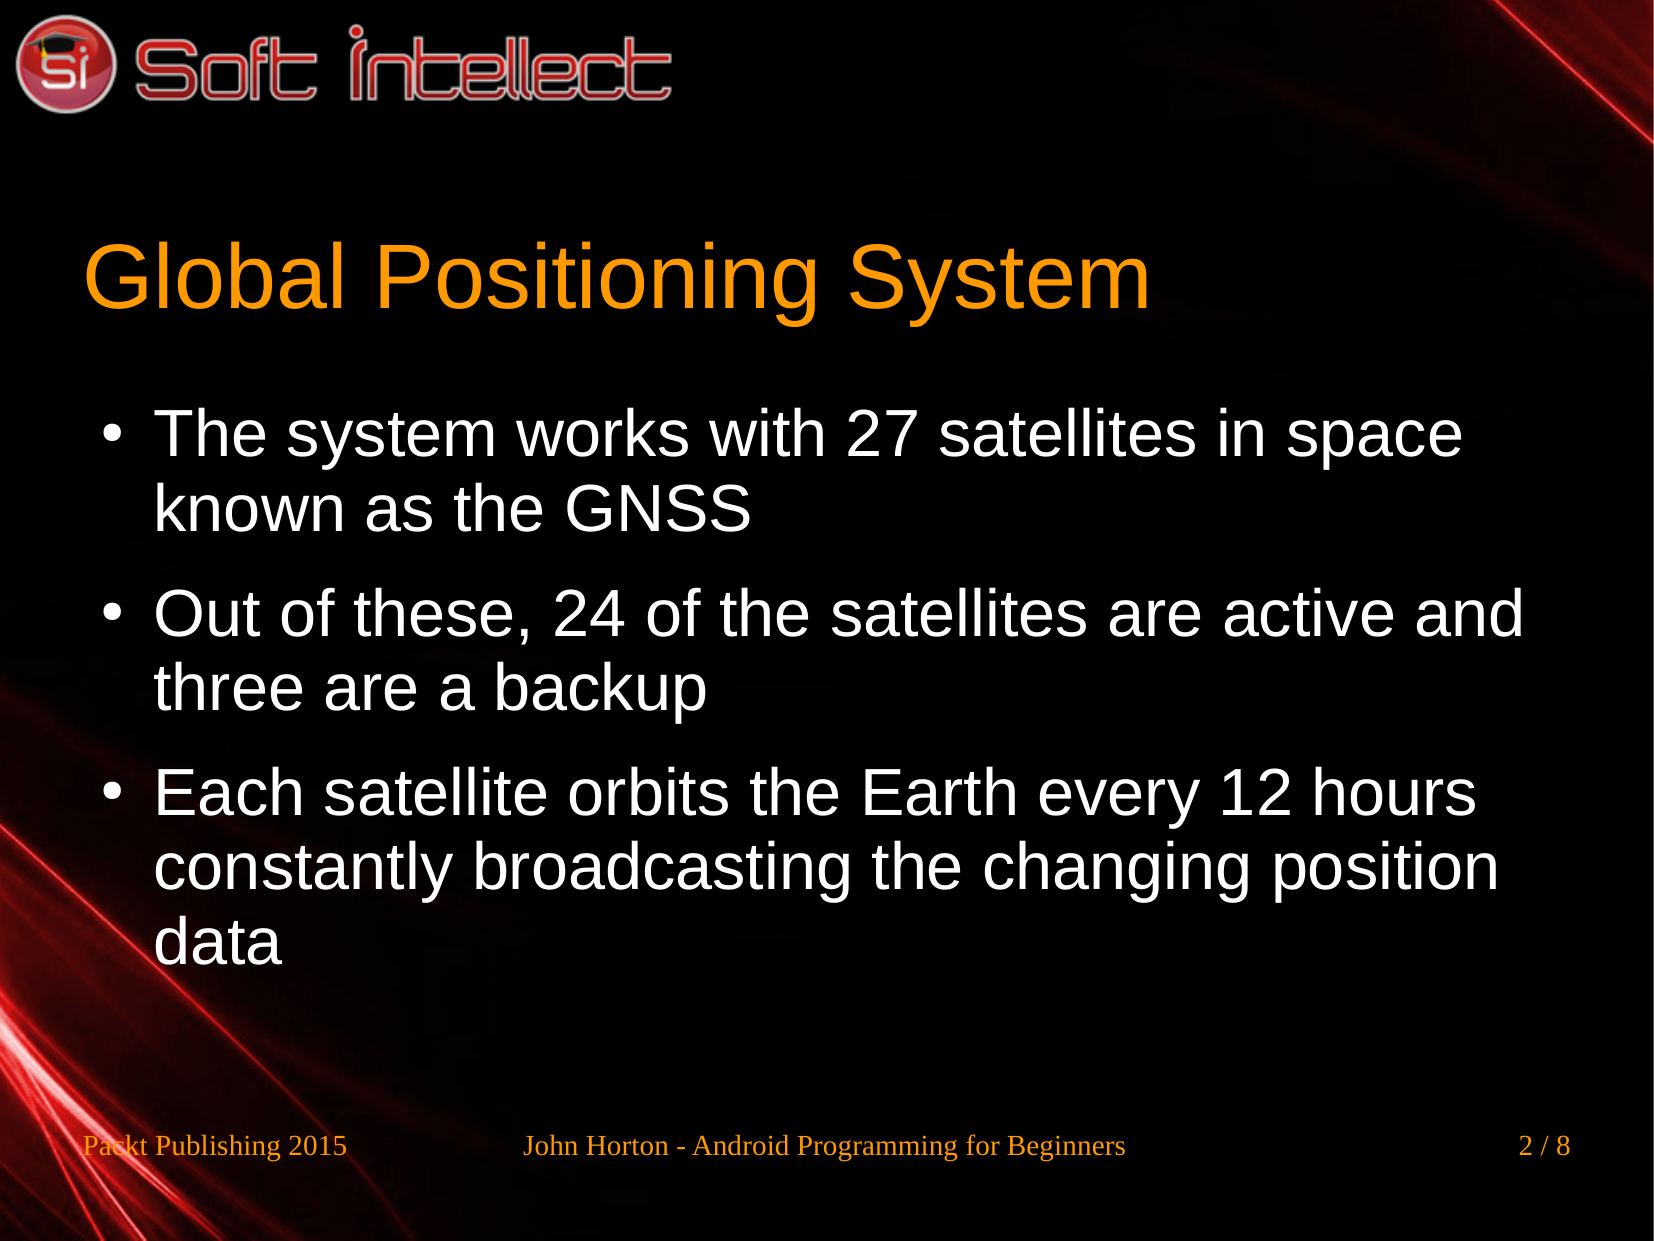

# Global Positioning System
The system works with 27 satellites in space known as the GNSS
Out of these, 24 of the satellites are active and three are a backup
Each satellite orbits the Earth every 12 hours constantly broadcasting the changing position data
Packt Publishing 2015
John Horton - Android Programming for Beginners
2